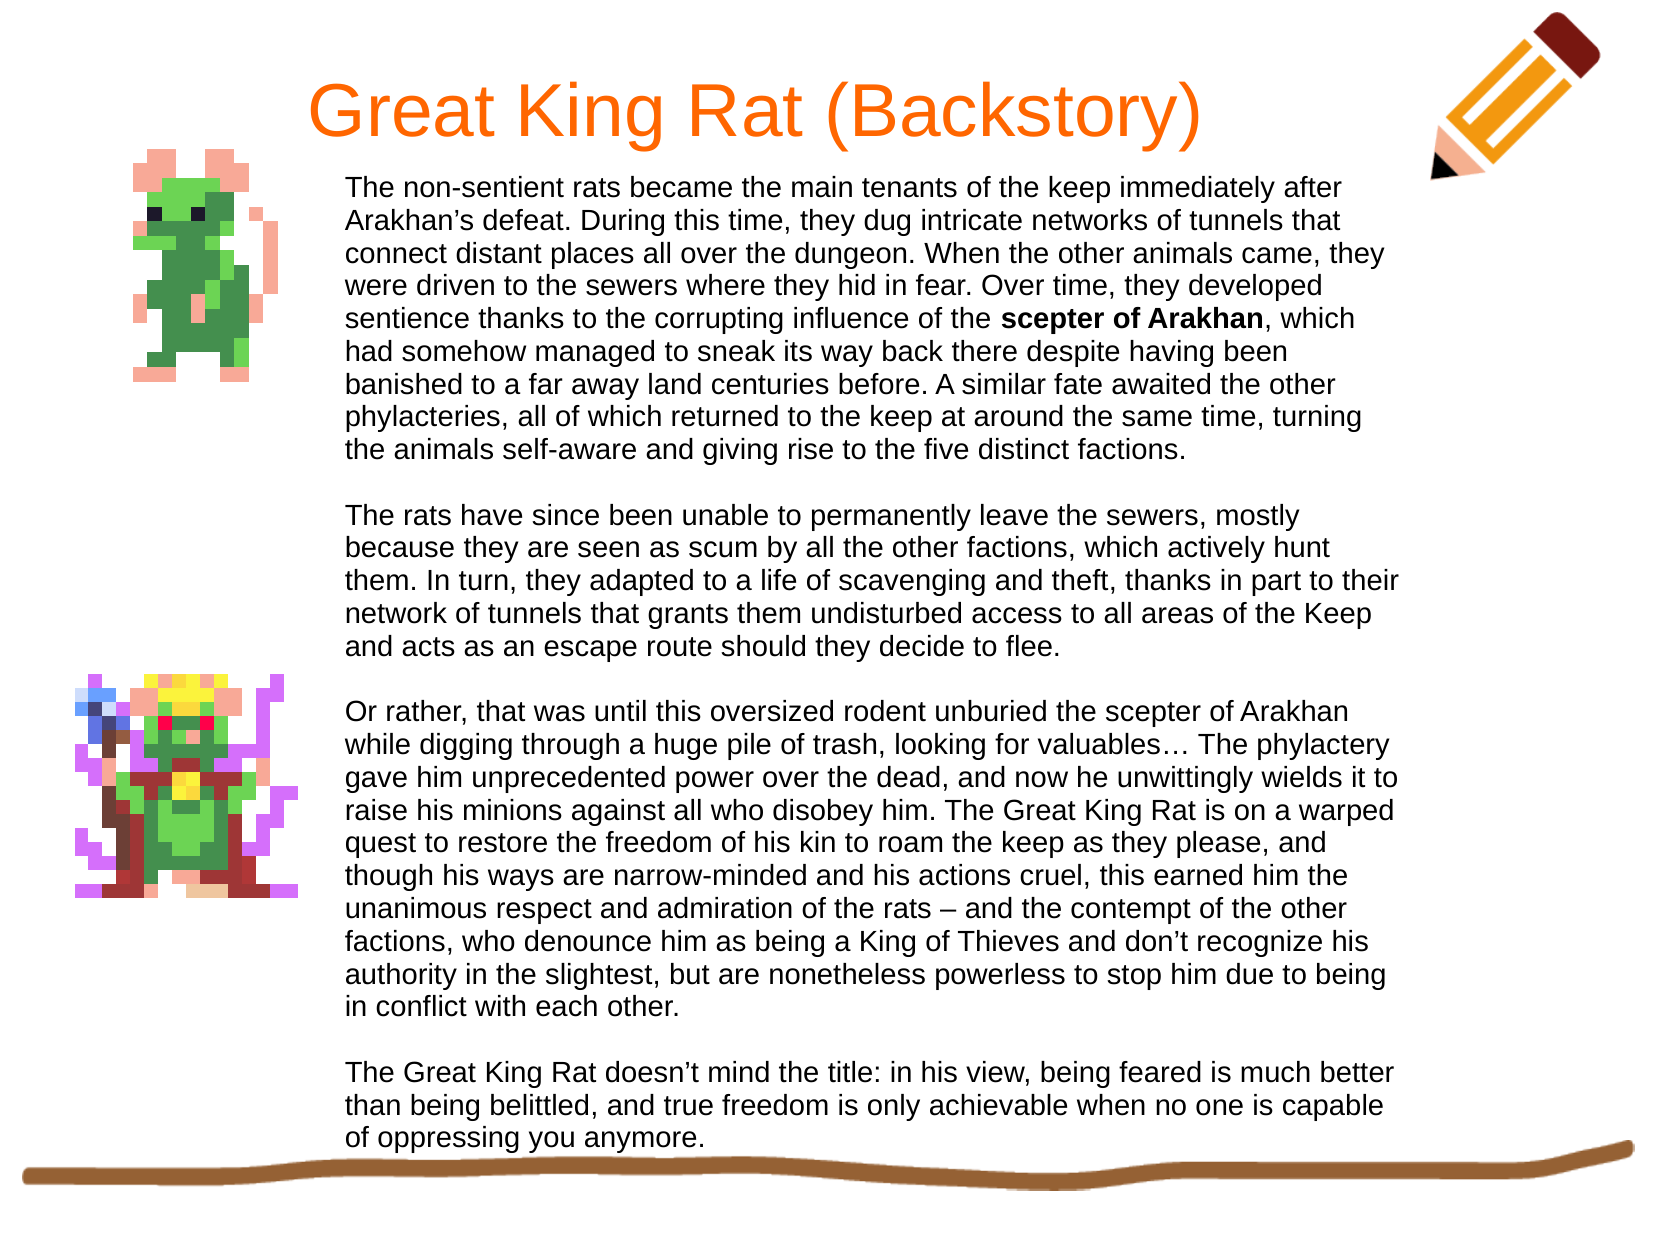

# Great King Rat (Backstory)
The non-sentient rats became the main tenants of the keep immediately after Arakhan’s defeat. During this time, they dug intricate networks of tunnels that connect distant places all over the dungeon. When the other animals came, they were driven to the sewers where they hid in fear. Over time, they developed sentience thanks to the corrupting influence of the scepter of Arakhan, which had somehow managed to sneak its way back there despite having been banished to a far away land centuries before. A similar fate awaited the other phylacteries, all of which returned to the keep at around the same time, turning the animals self-aware and giving rise to the five distinct factions.
The rats have since been unable to permanently leave the sewers, mostly because they are seen as scum by all the other factions, which actively hunt them. In turn, they adapted to a life of scavenging and theft, thanks in part to their network of tunnels that grants them undisturbed access to all areas of the Keep and acts as an escape route should they decide to flee.
Or rather, that was until this oversized rodent unburied the scepter of Arakhan while digging through a huge pile of trash, looking for valuables… The phylactery gave him unprecedented power over the dead, and now he unwittingly wields it to raise his minions against all who disobey him. The Great King Rat is on a warped quest to restore the freedom of his kin to roam the keep as they please, and though his ways are narrow-minded and his actions cruel, this earned him the unanimous respect and admiration of the rats – and the contempt of the other factions, who denounce him as being a King of Thieves and don’t recognize his authority in the slightest, but are nonetheless powerless to stop him due to being in conflict with each other.
The Great King Rat doesn’t mind the title: in his view, being feared is much better than being belittled, and true freedom is only achievable when no one is capable of oppressing you anymore.